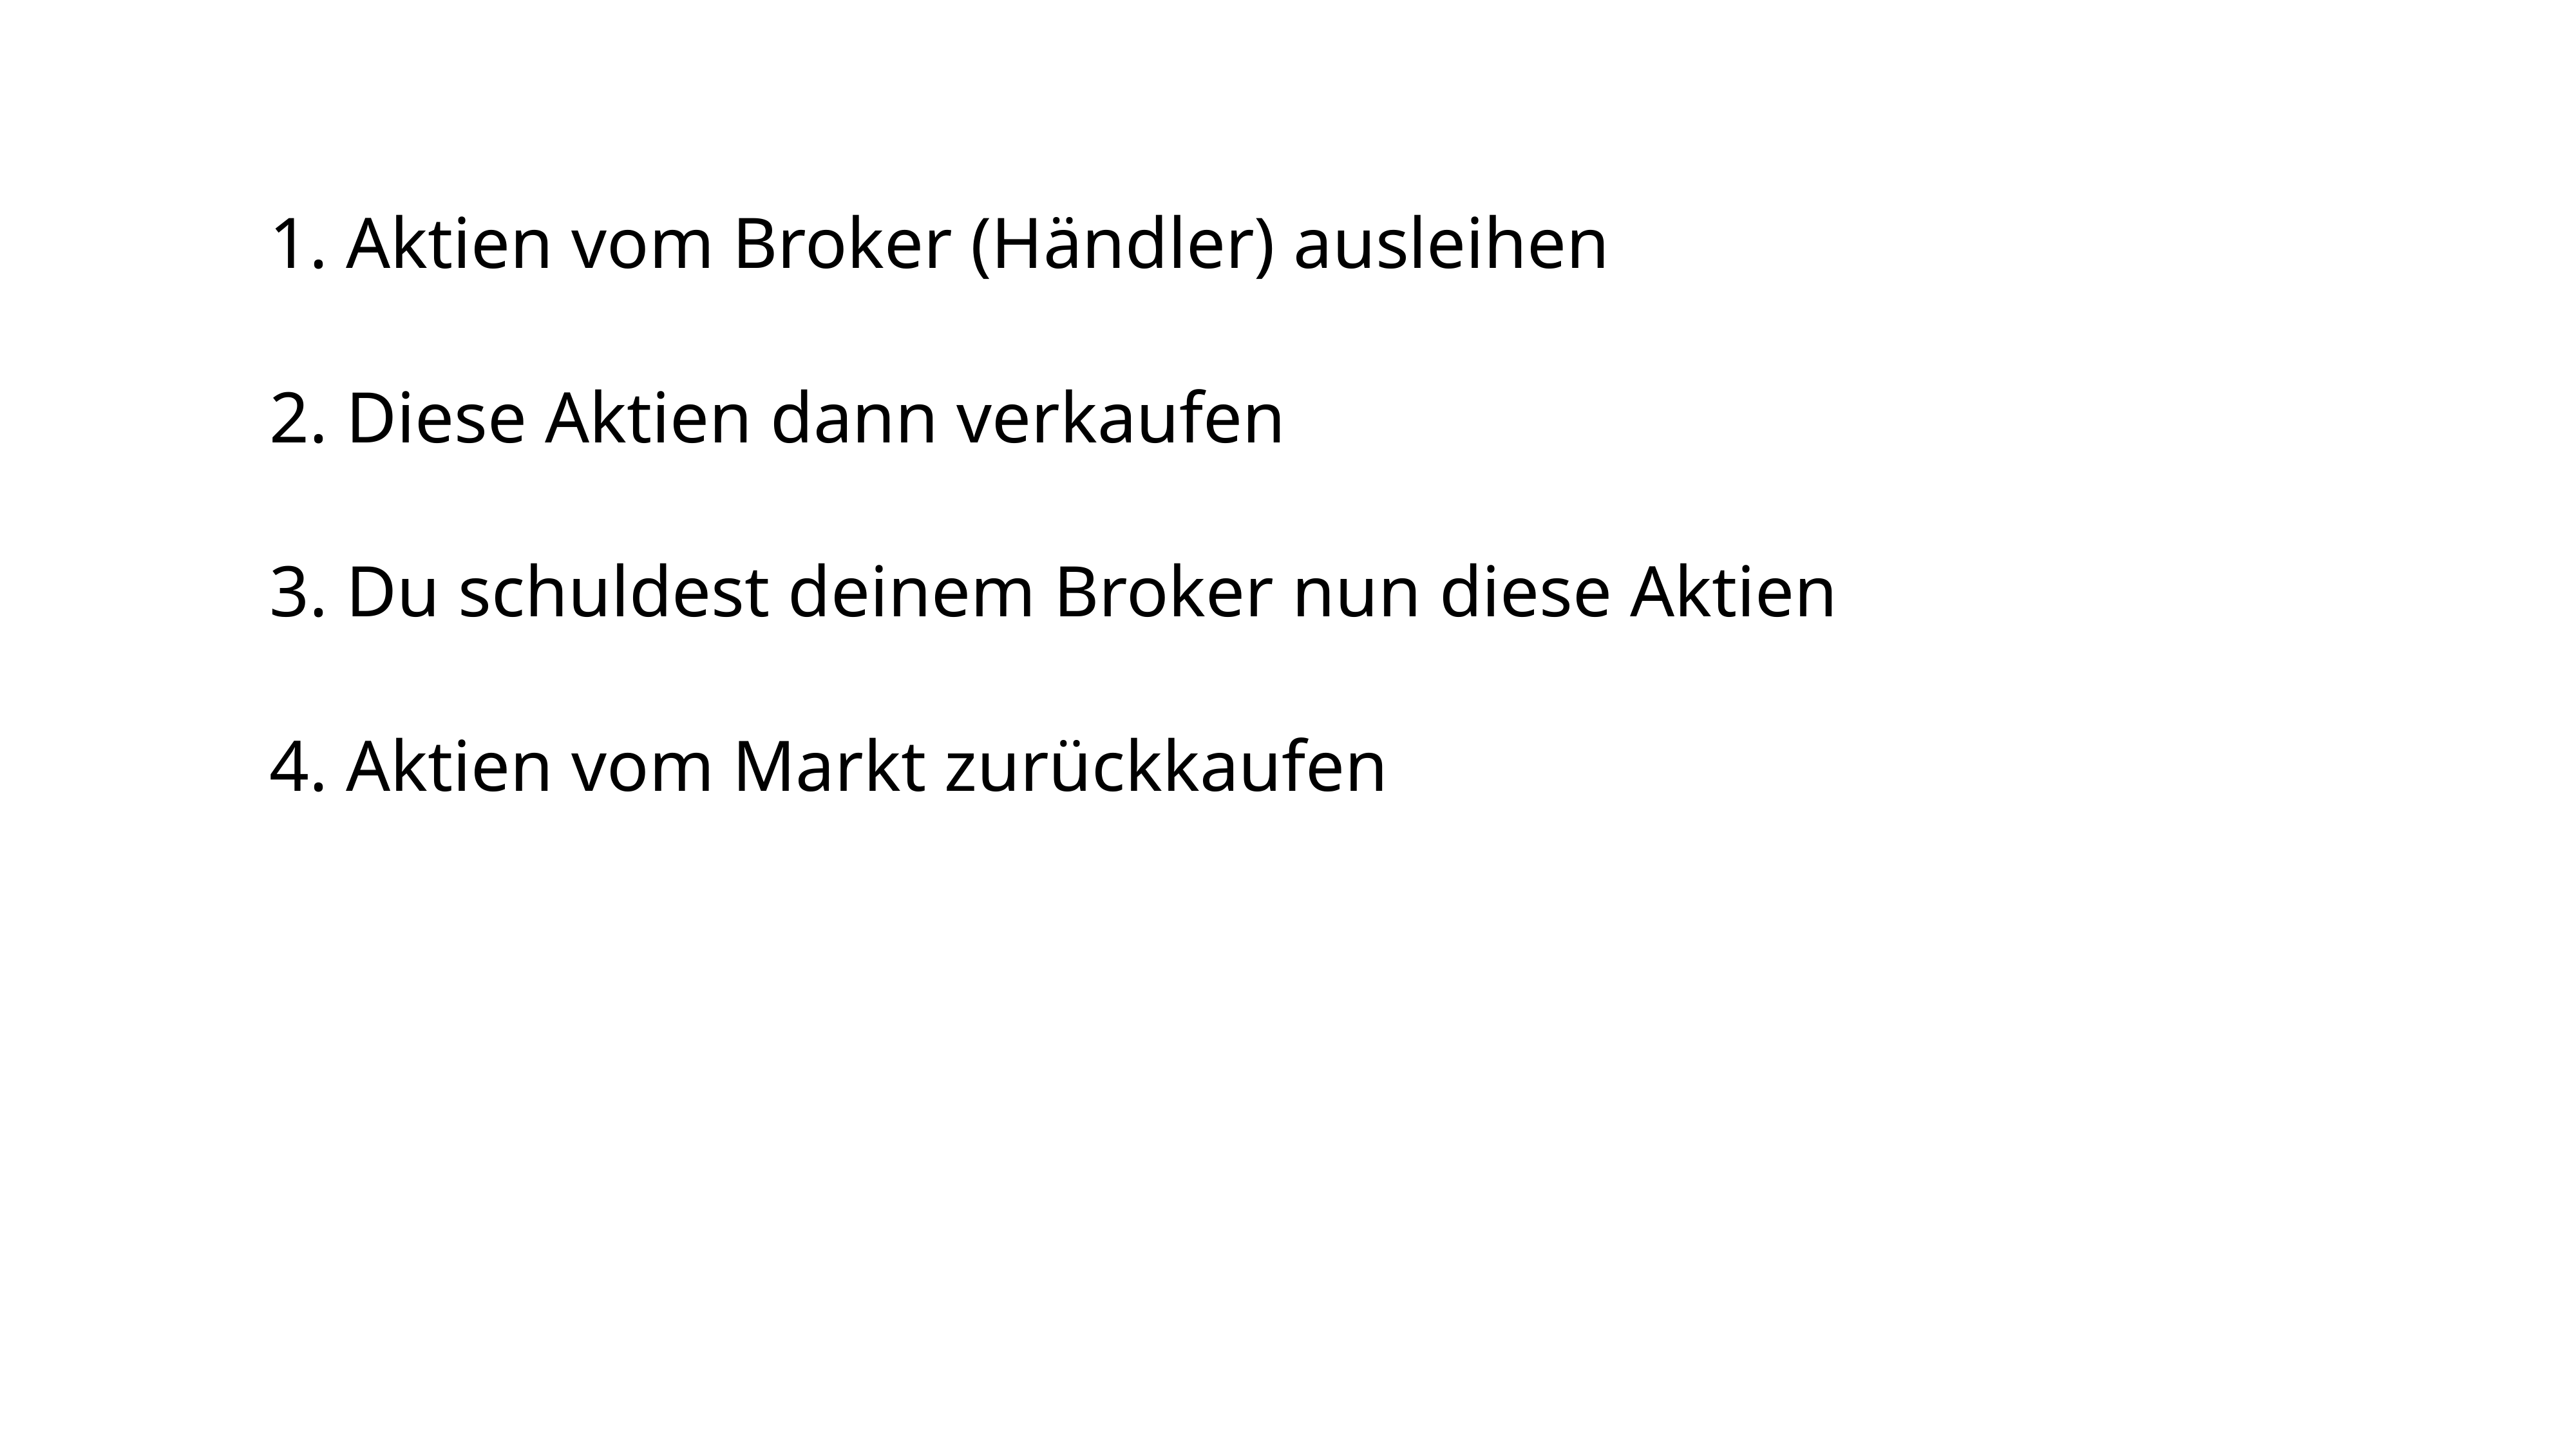

1. Aktien vom Broker (Händler) ausleihen
2. Diese Aktien dann verkaufen
3. Du schuldest deinem Broker nun diese Aktien
4. Aktien vom Markt zurückkaufen